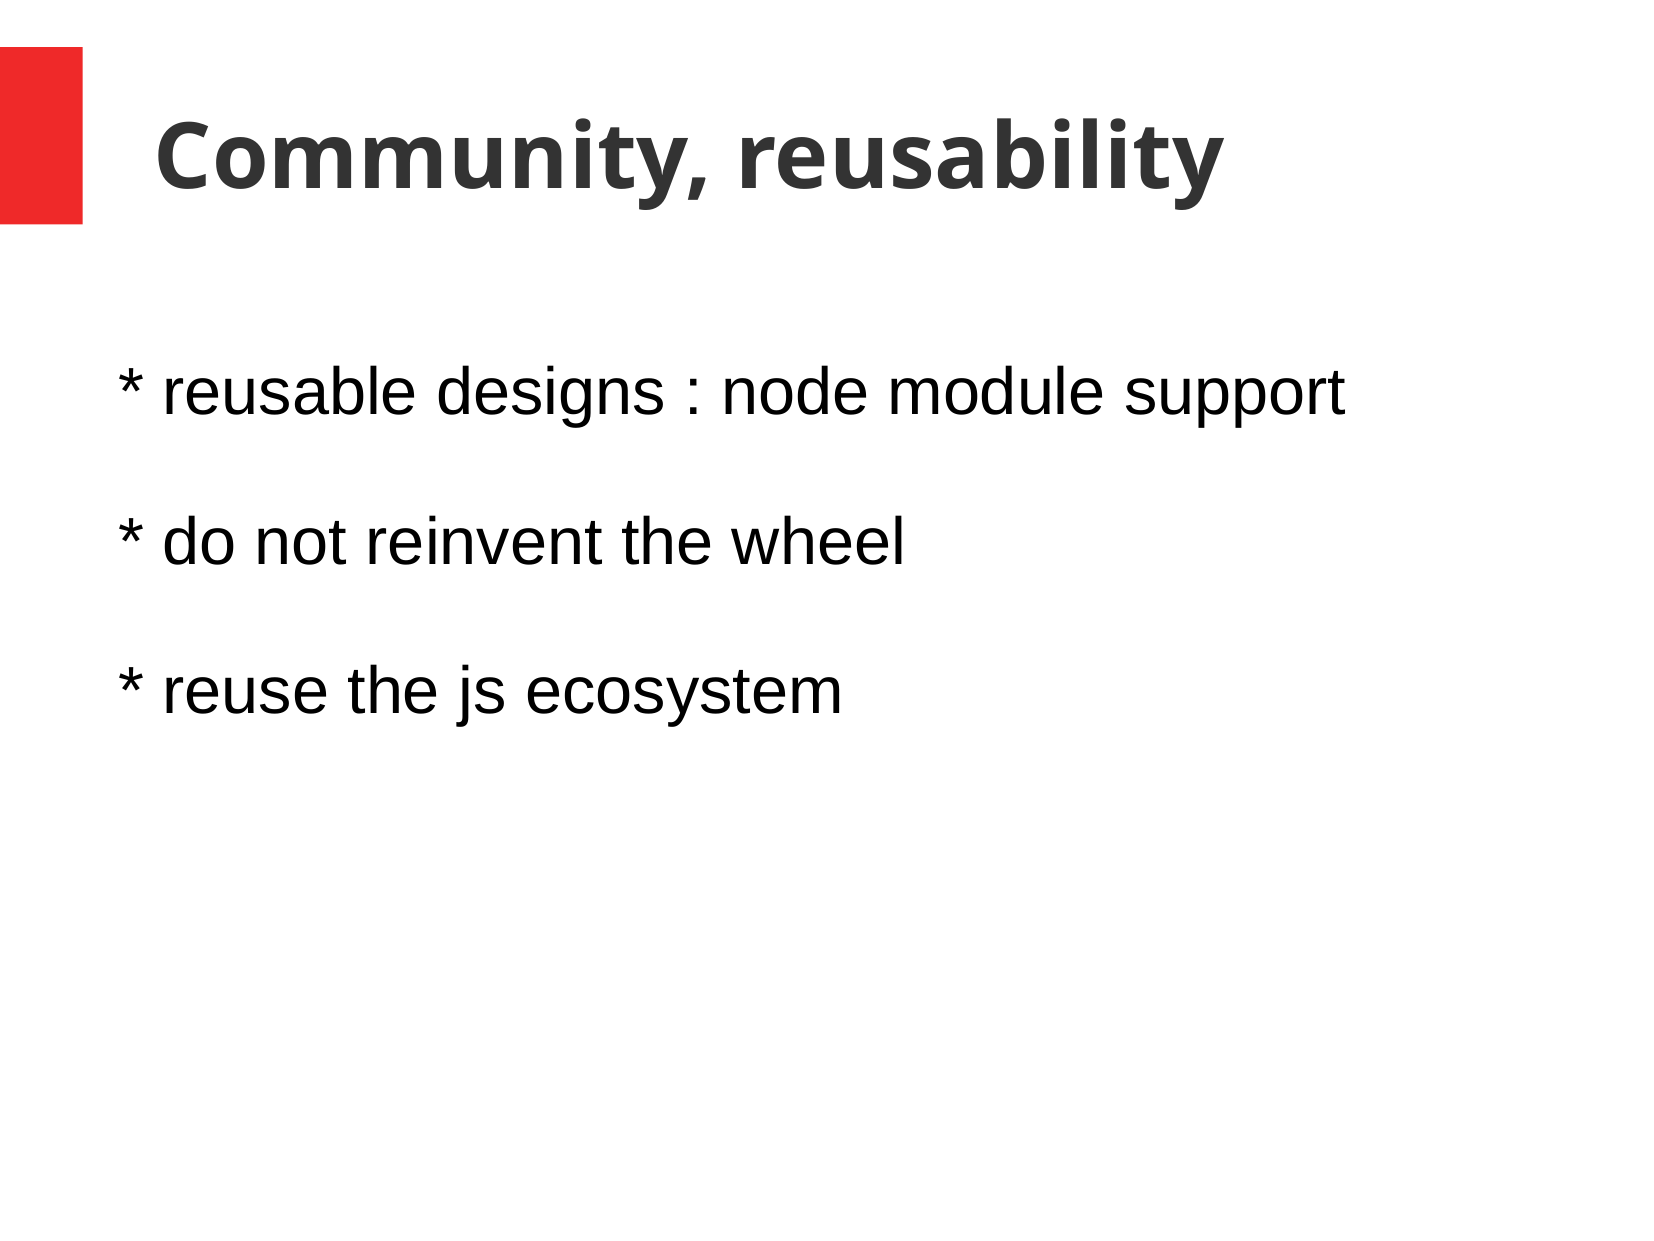

# Community, reusability
* reusable designs : node module support
* do not reinvent the wheel
* reuse the js ecosystem